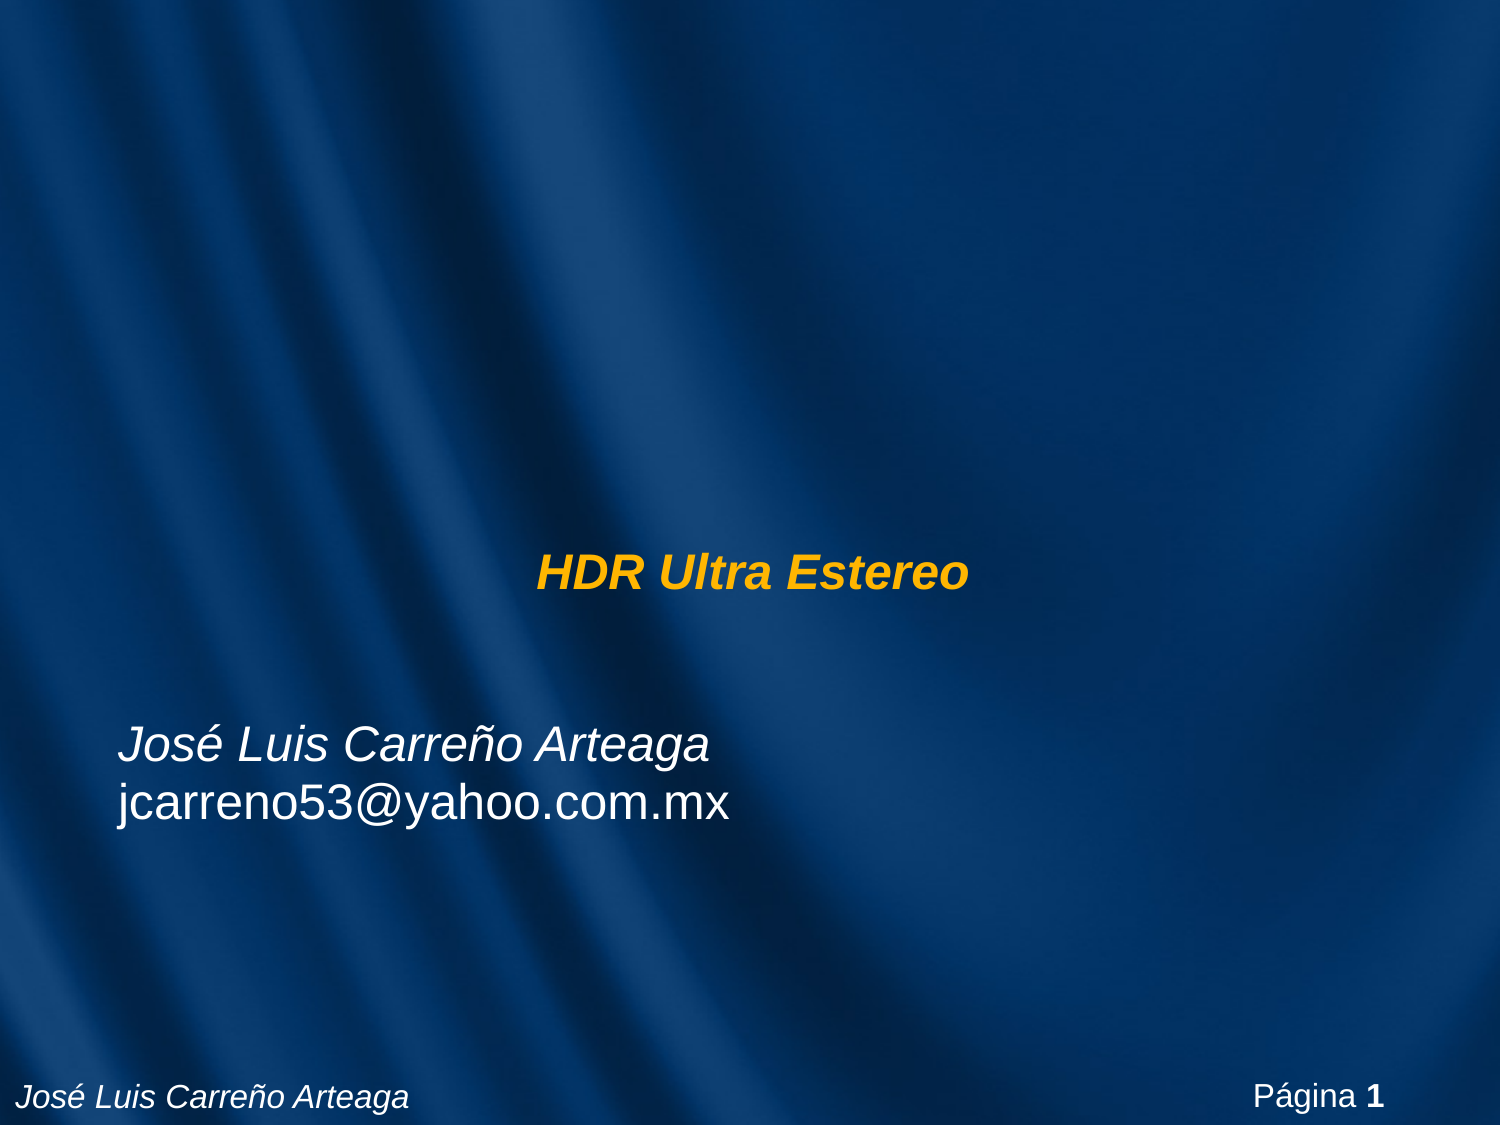

# HDR Ultra Estereo
José Luis Carreño Arteaga
jcarreno53@yahoo.com.mx